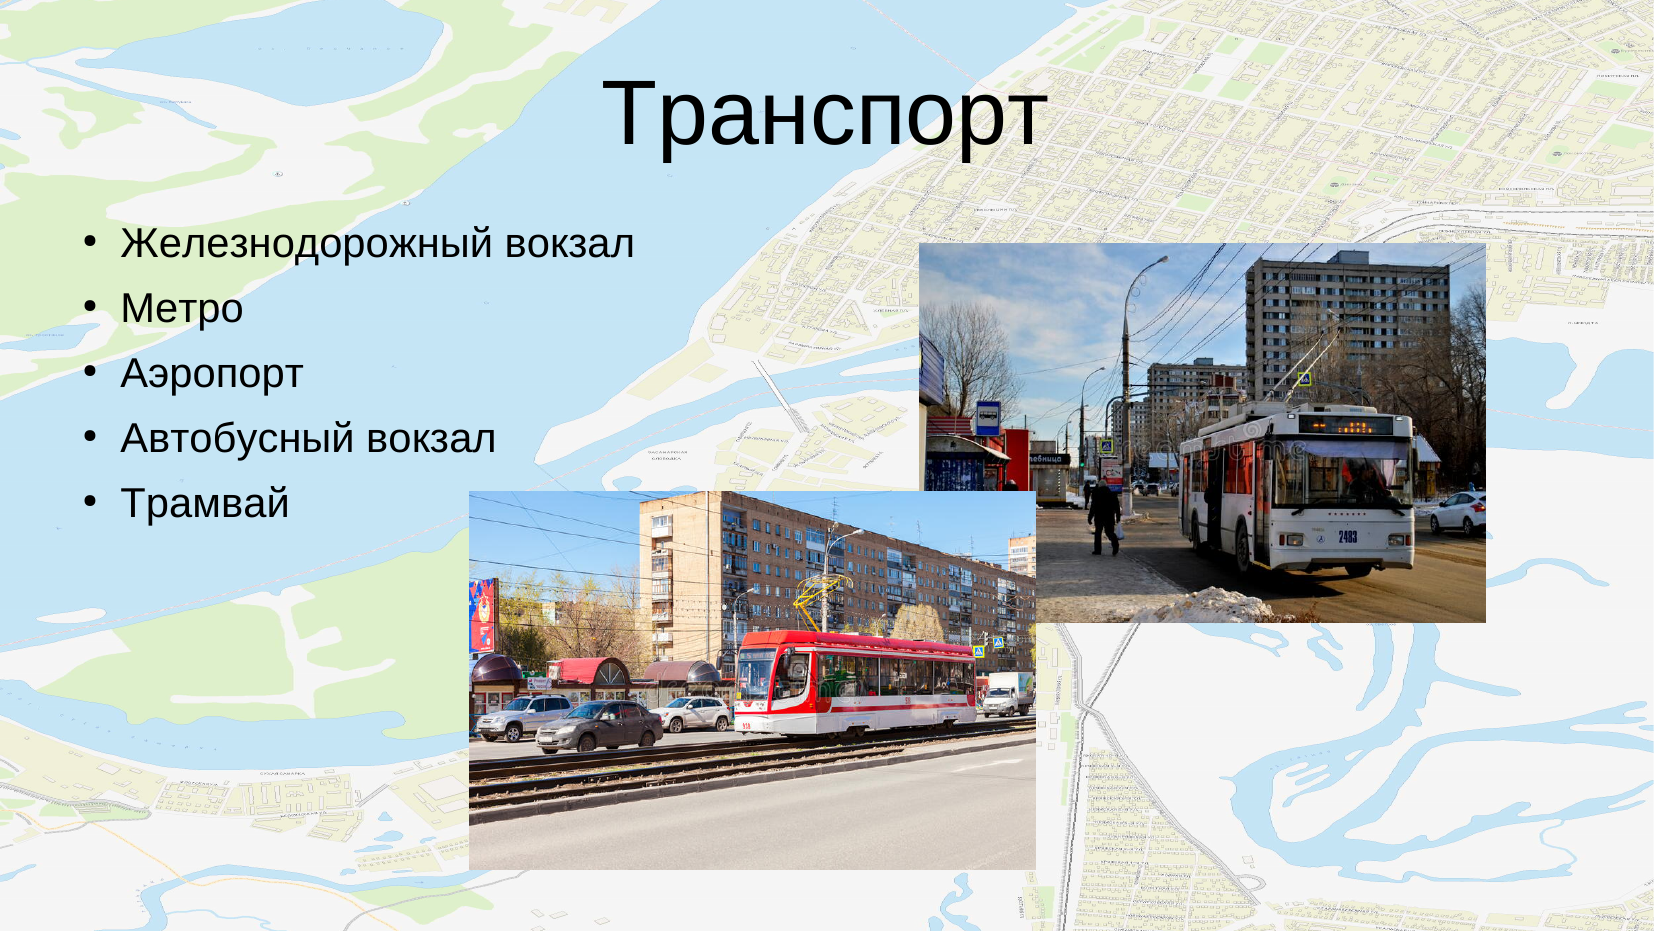

# Транспорт
 Железнодорожный вокзал
 Метро
 Аэропорт
 Автобусный вокзал
 Трамвай